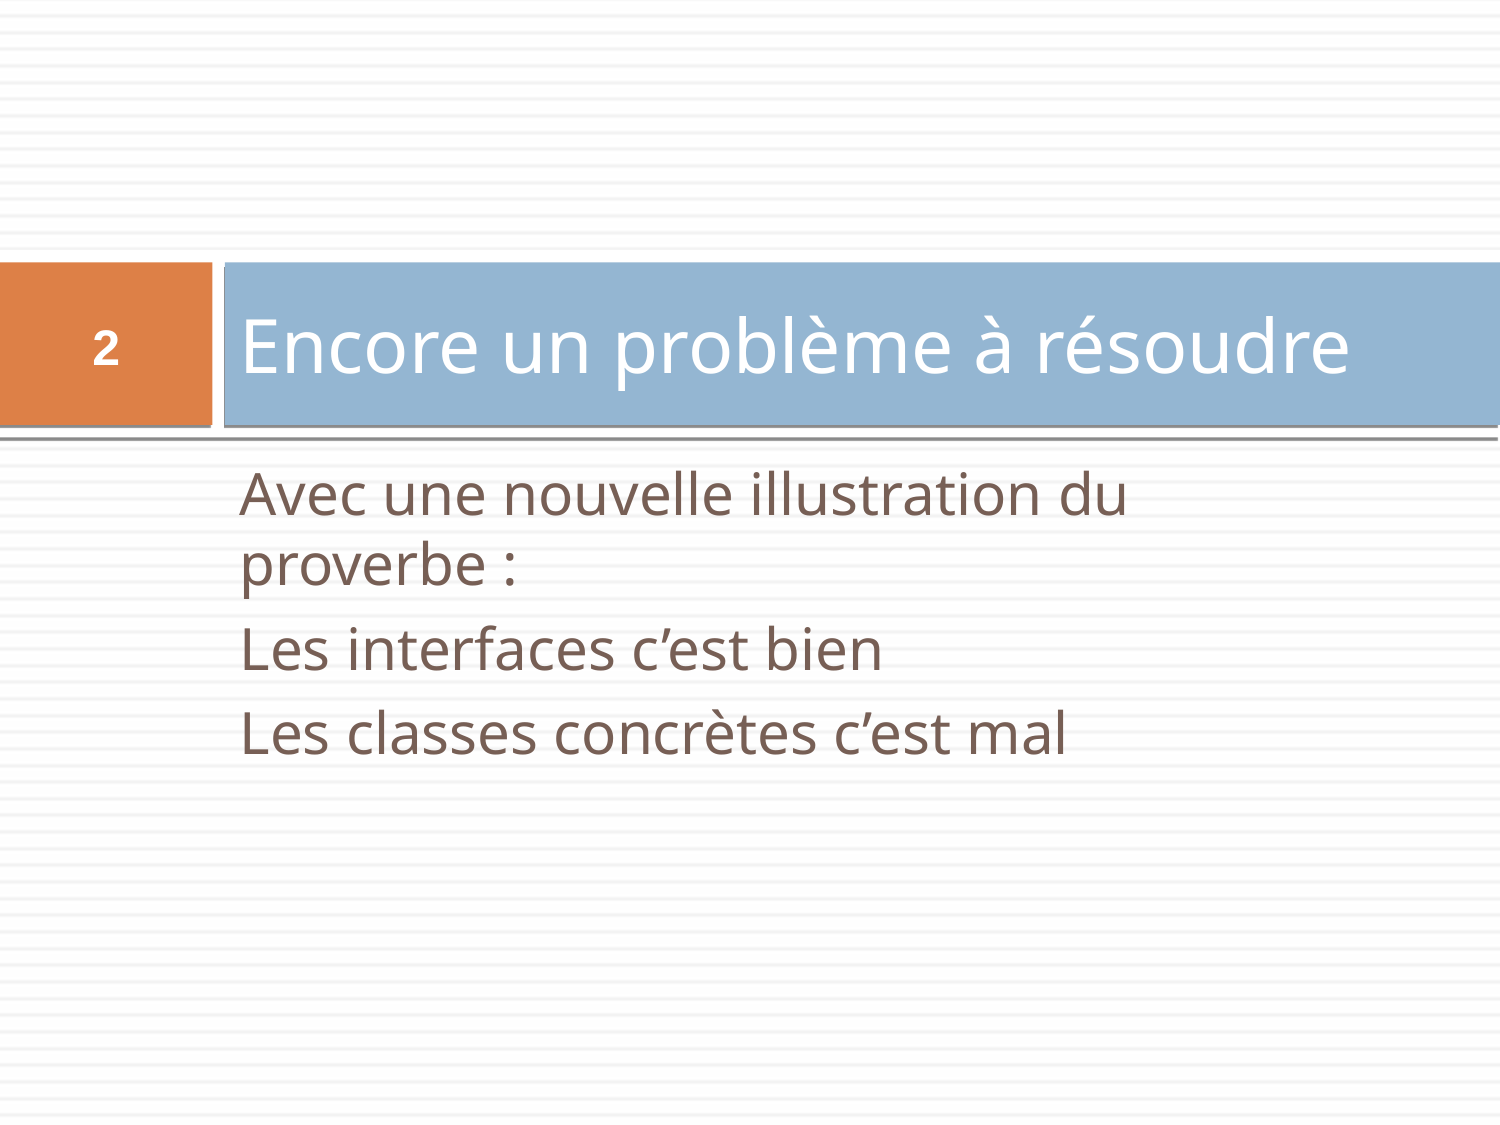

Encore un problème à résoudre
# Avec une nouvelle illustration du proverbe :
Les interfaces c’est bien
Les classes concrètes c’est mal